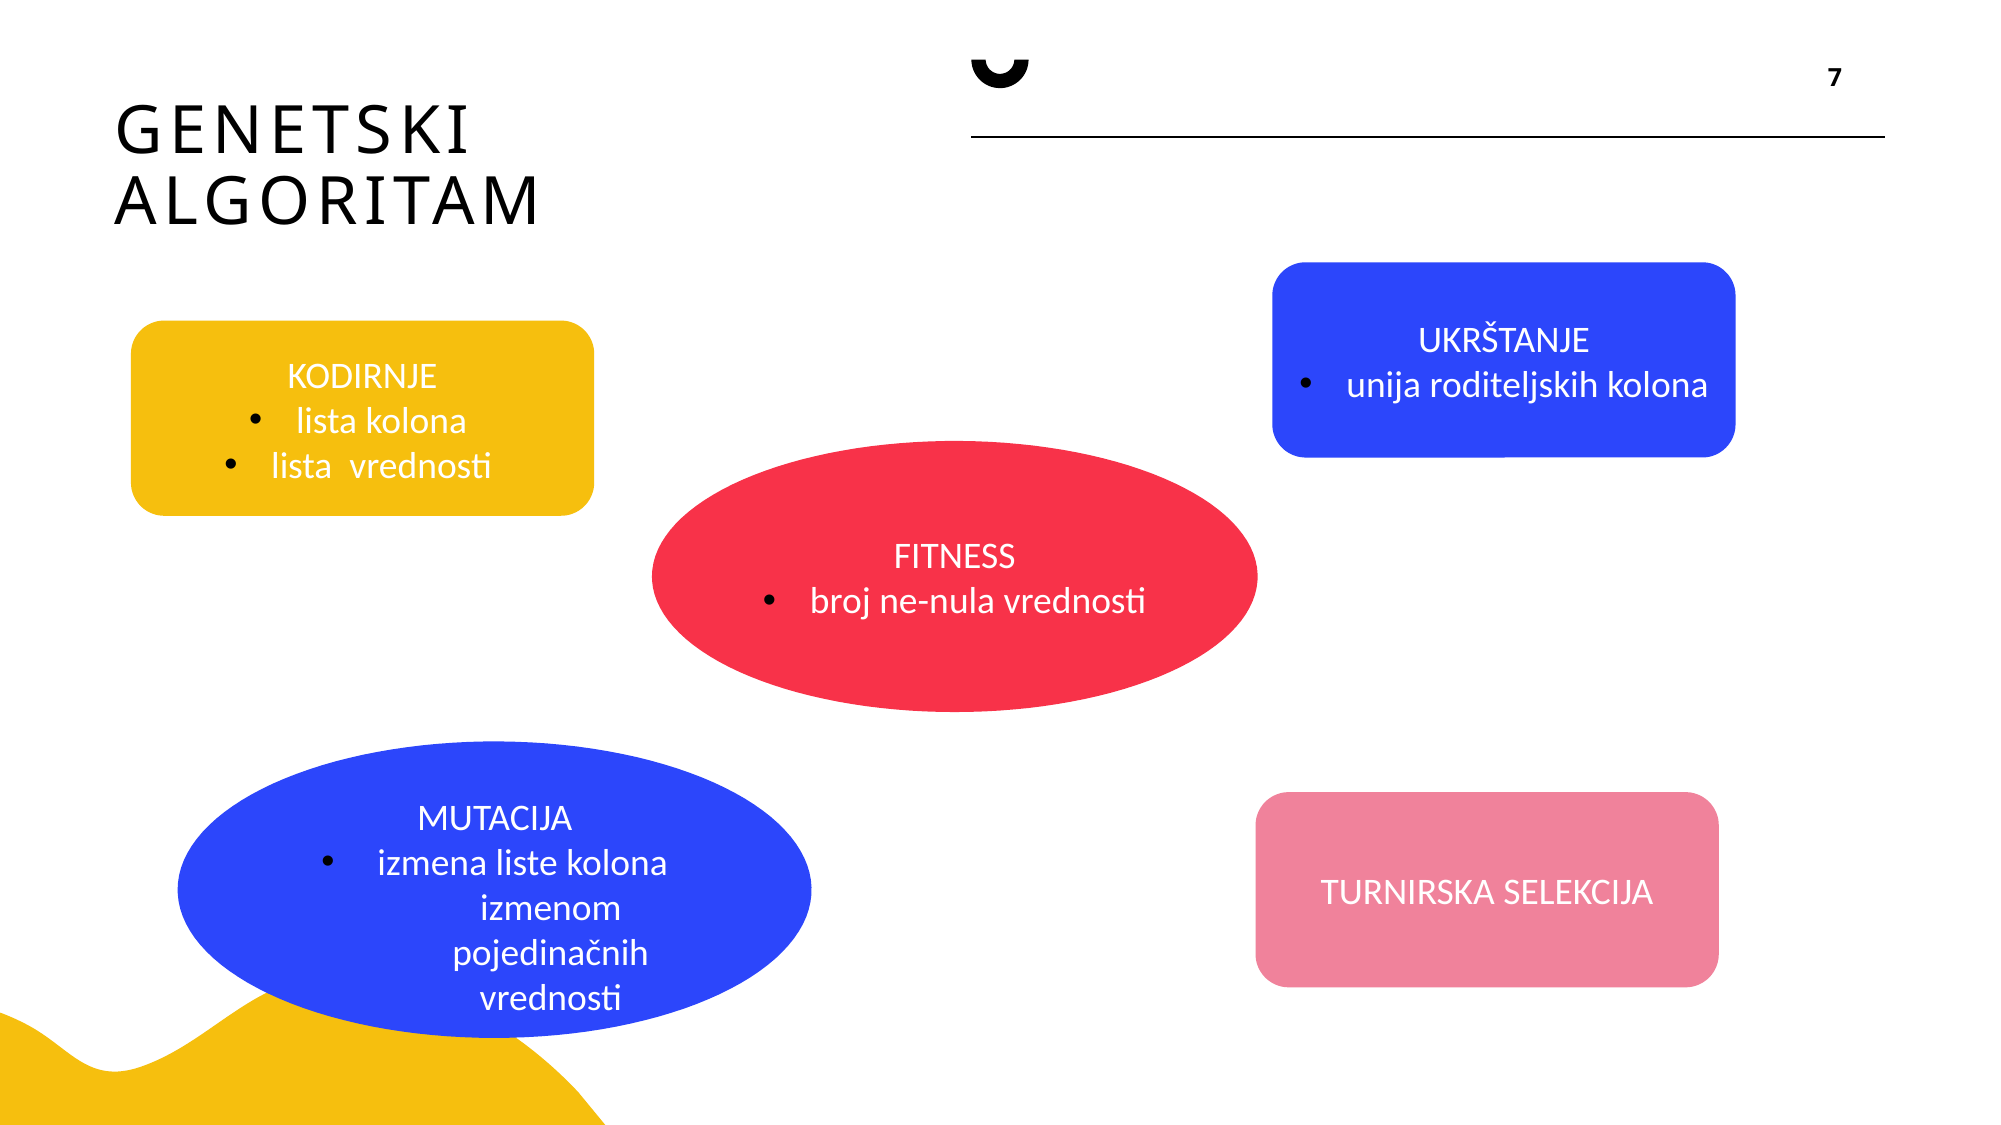

# Genetski algoritam
UKRŠTANJE
unija roditeljskih kolona
KODIRNJE
lista kolona
lista vrednosti
FITNESS
broj ne-nula vrednosti
MUTACIJA
izmena liste kolona izmenom pojedinačnih vrednosti
TURNIRSKA SELEKCIJA